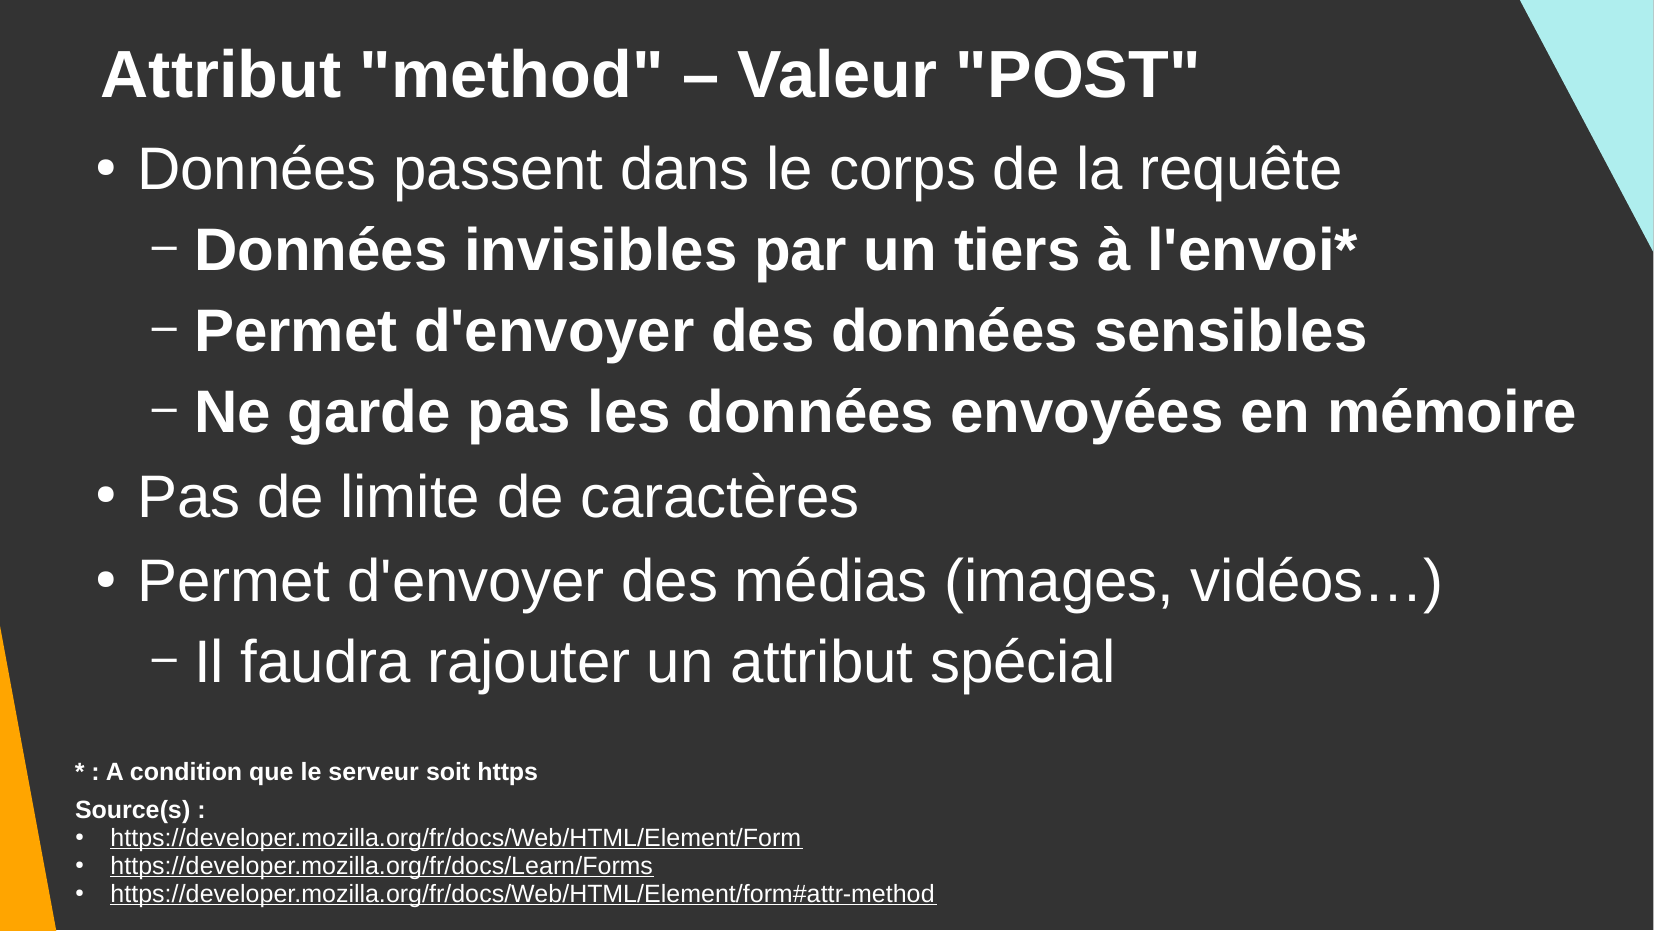

# Attribut "method" – Valeur "POST"
Données passent dans le corps de la requête
Données invisibles par un tiers à l'envoi*
Permet d'envoyer des données sensibles
Ne garde pas les données envoyées en mémoire
Pas de limite de caractères
Permet d'envoyer des médias (images, vidéos…)
Il faudra rajouter un attribut spécial
* : A condition que le serveur soit https
Source(s) :
https://developer.mozilla.org/fr/docs/Web/HTML/Element/Form
https://developer.mozilla.org/fr/docs/Learn/Forms
https://developer.mozilla.org/fr/docs/Web/HTML/Element/form#attr-method